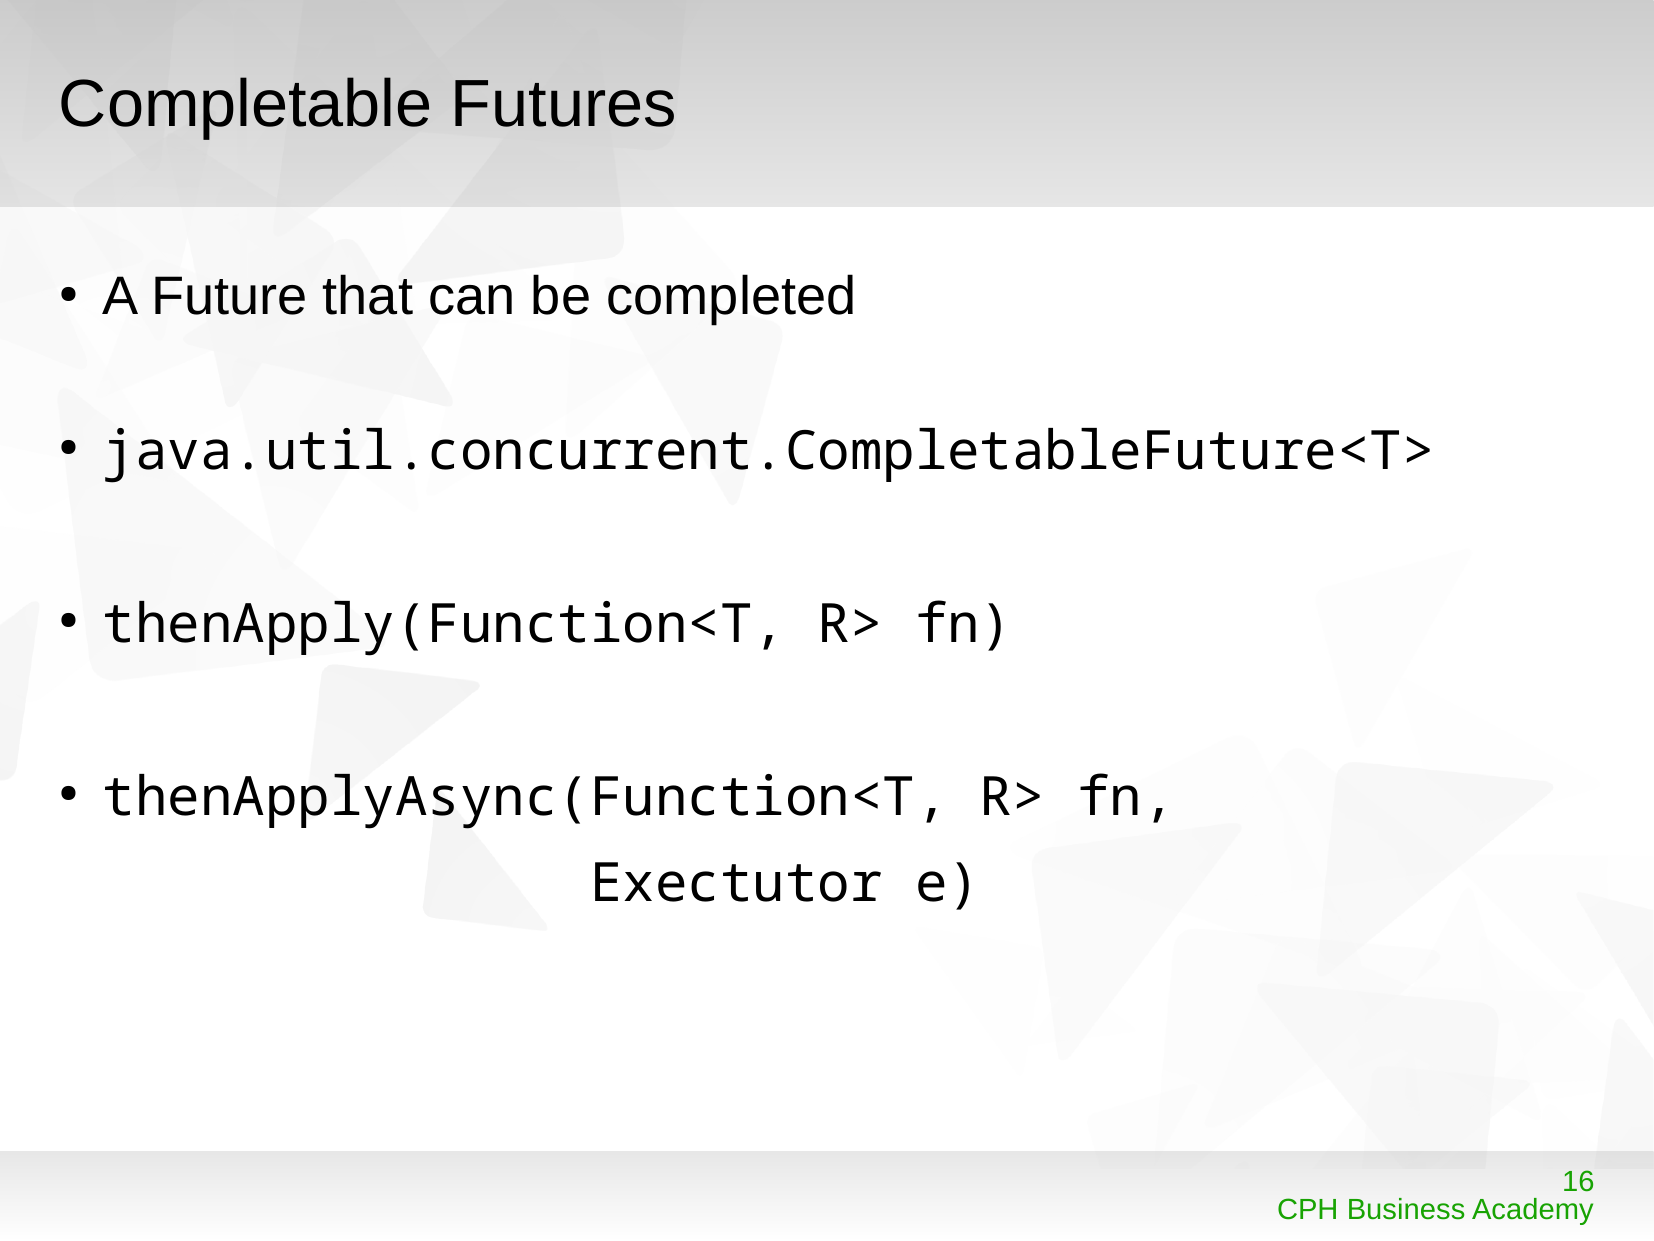

Completable Futures
# A Future that can be completed
java.util.concurrent.CompletableFuture<T>
thenApply(Function<T, R> fn)
thenApplyAsync(Function<T, R> fn,
 Exectutor e)
16
CPH Business Academy